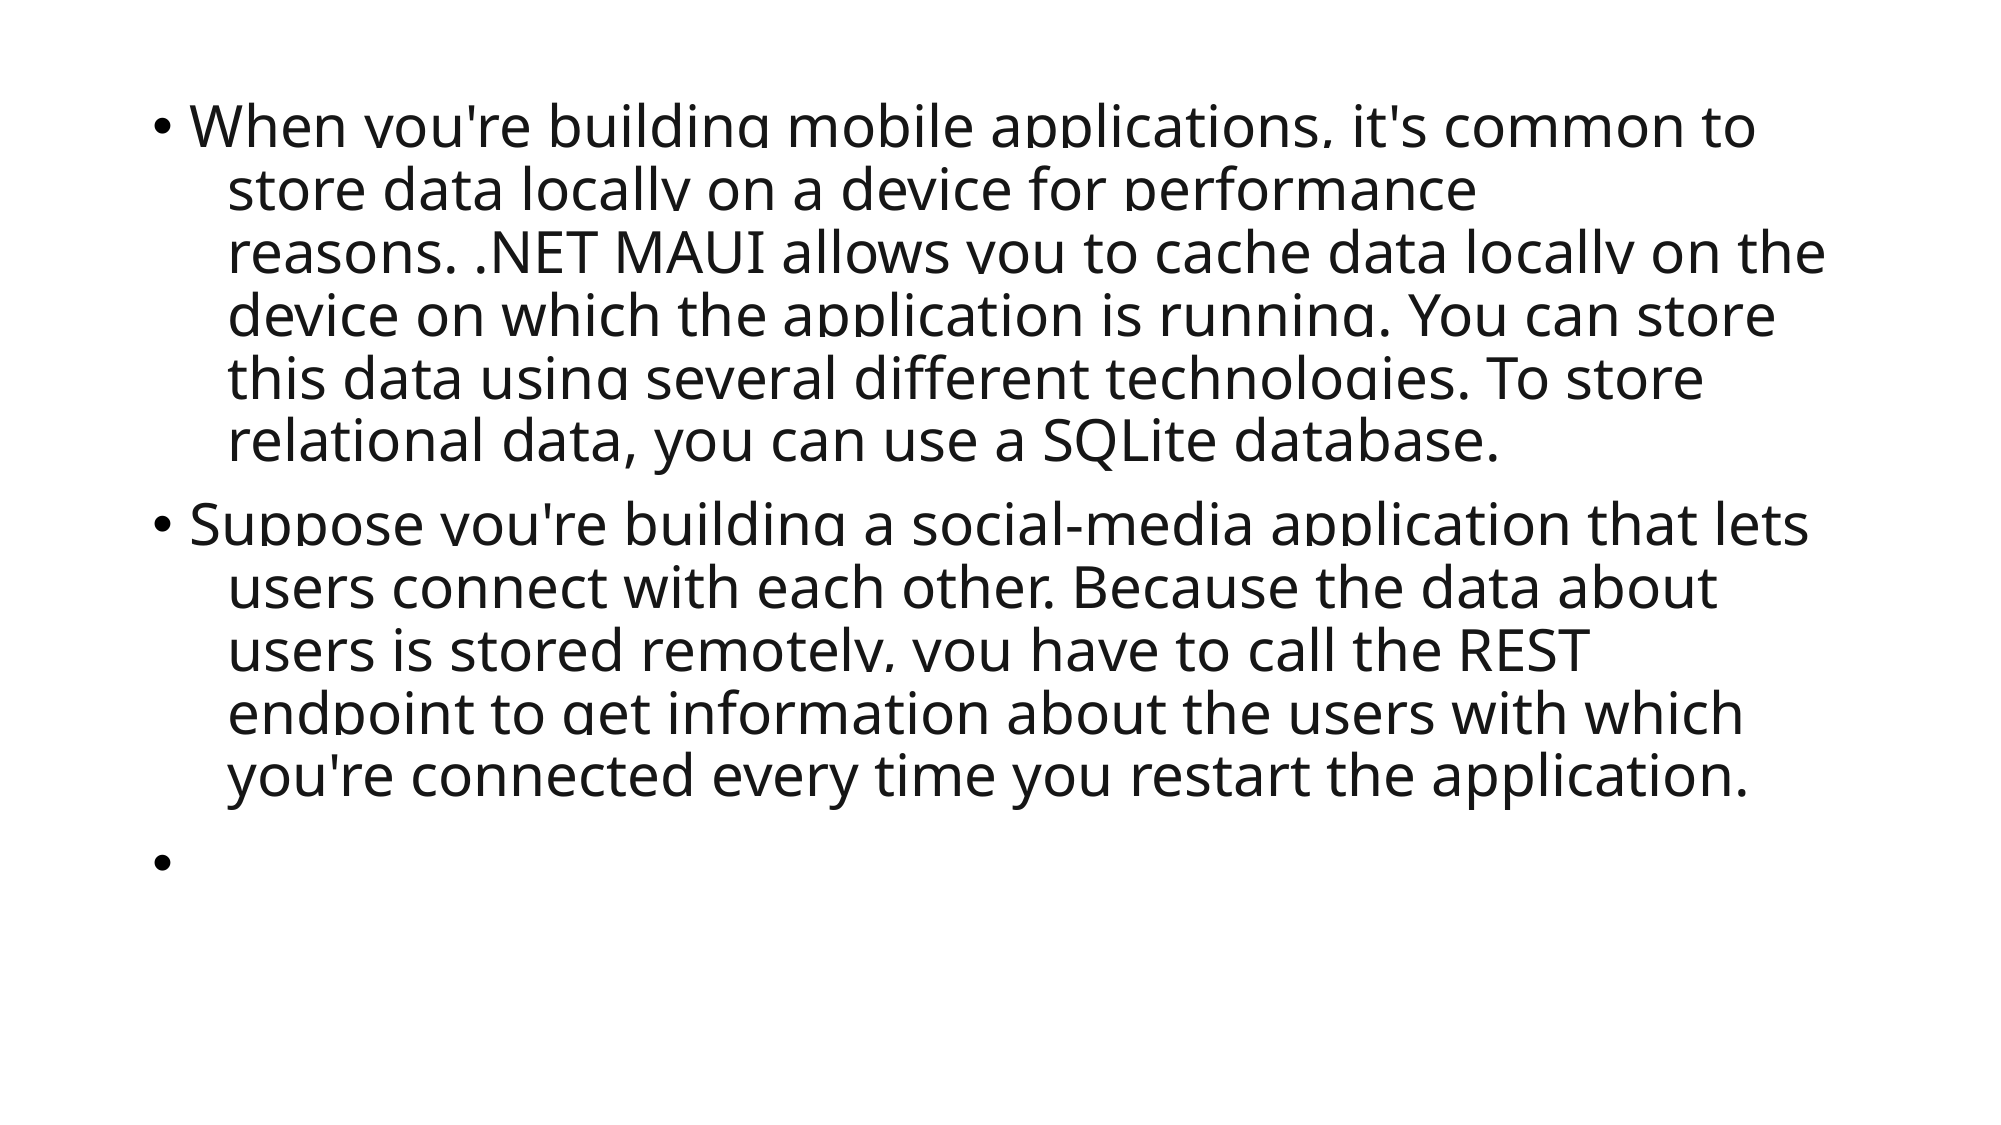

# When you're building mobile applications, it's common to store data locally on a device for performance reasons. .NET MAUI allows you to cache data locally on the device on which the application is running. You can store this data using several different technologies. To store relational data, you can use a SQLite database.
Suppose you're building a social-media application that lets users connect with each other. Because the data about users is stored remotely, you have to call the REST endpoint to get information about the users with which you're connected every time you restart the application.